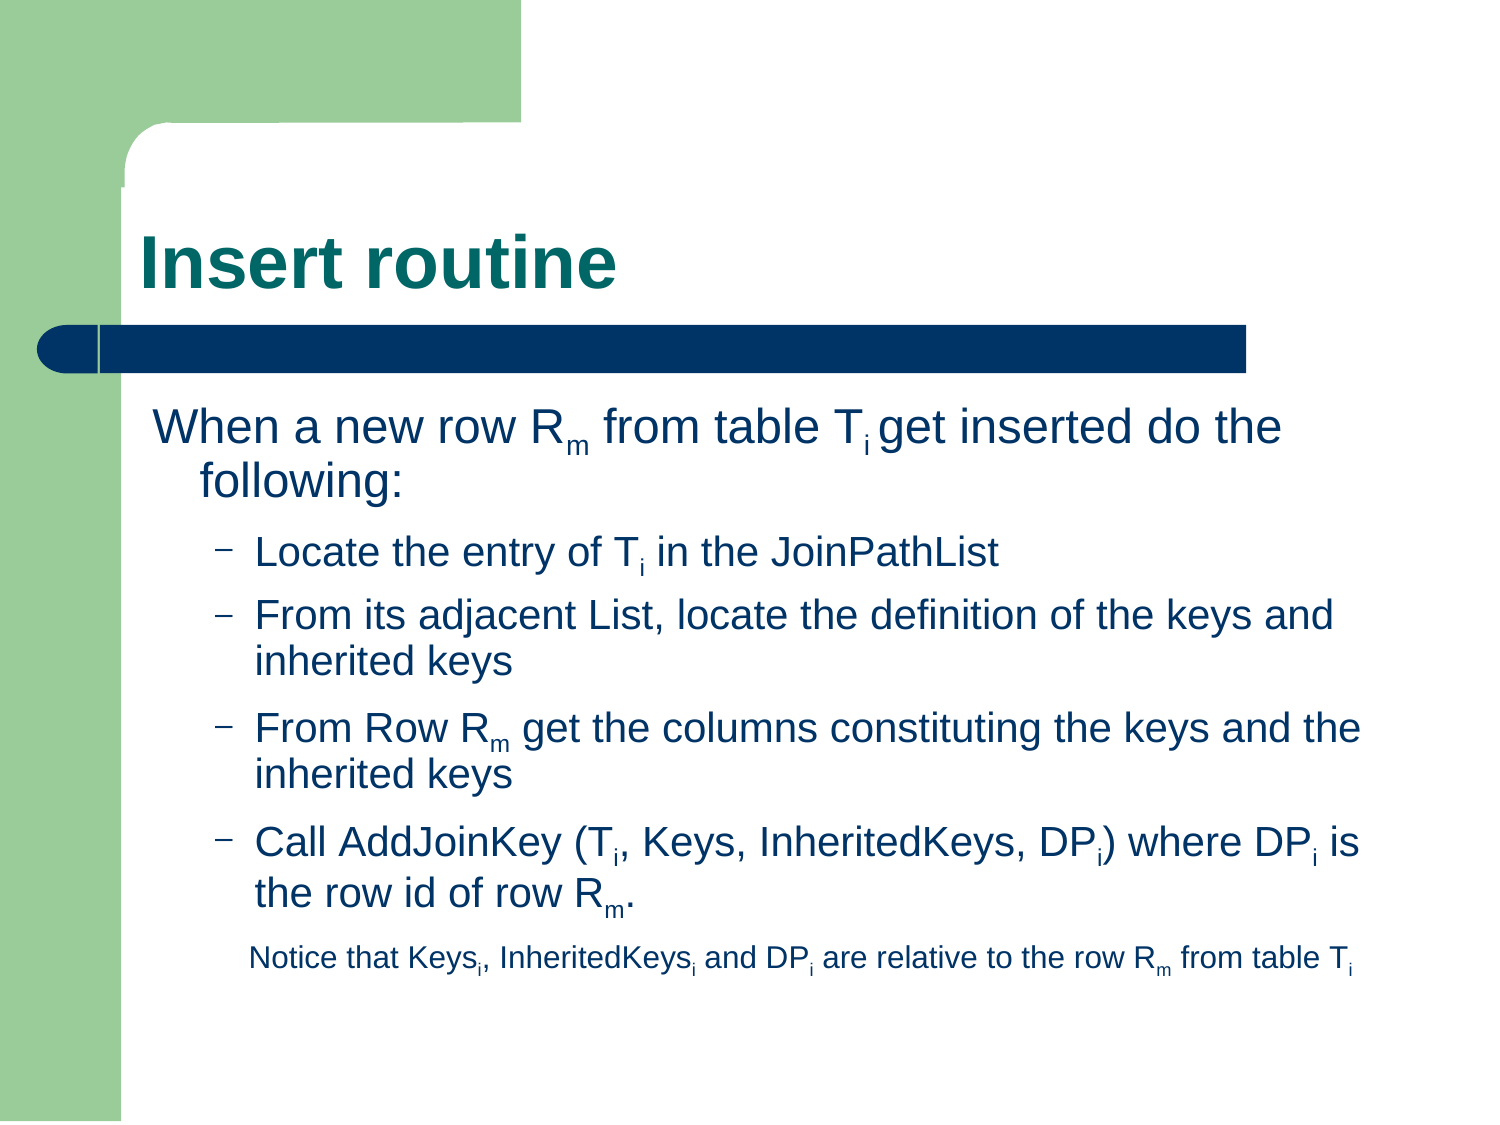

# Insert routine
When a new row Rm from table Ti get inserted do the following:
Locate the entry of Ti in the JoinPathList
From its adjacent List, locate the definition of the keys and inherited keys
From Row Rm get the columns constituting the keys and the inherited keys
Call AddJoinKey (Ti, Keys, InheritedKeys, DPi) where DPi is the row id of row Rm.
 Notice that Keysi, InheritedKeysi and DPi are relative to the row Rm from table Ti